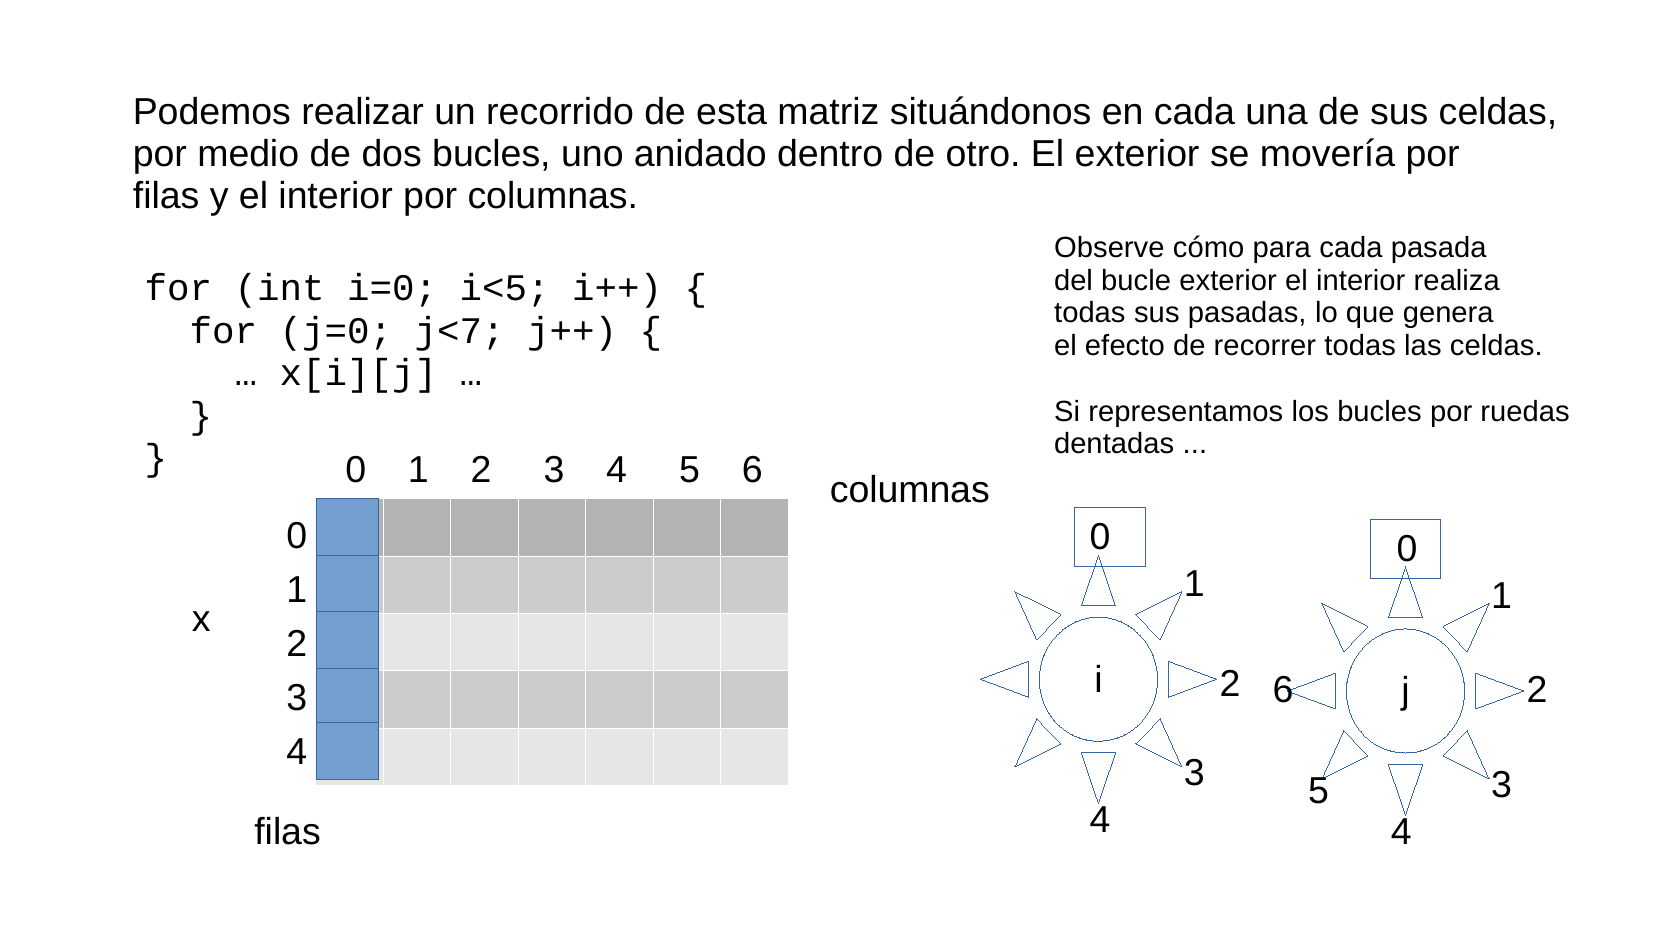

Podemos realizar un recorrido de esta matriz situándonos en cada una de sus celdas,
por medio de dos bucles, uno anidado dentro de otro. El exterior se movería por
filas y el interior por columnas.
Observe cómo para cada pasada
del bucle exterior el interior realiza
todas sus pasadas, lo que genera
el efecto de recorrer todas las celdas.
Si representamos los bucles por ruedas
dentadas ...
for (int i=0; i<5; i++) {
 for (j=0; j<7; j++) {
 … x[i][j] …
 }
}
0 1 2 3 4 5 6
columnas
| | | | | | | |
| --- | --- | --- | --- | --- | --- | --- |
| | | | | | | |
| | | | | | | |
| | | | | | | |
| | | | | | | |
0
1
2
3
4
0
i
1
2
3
4
0
j
1
6
2
3
5
4
x
filas